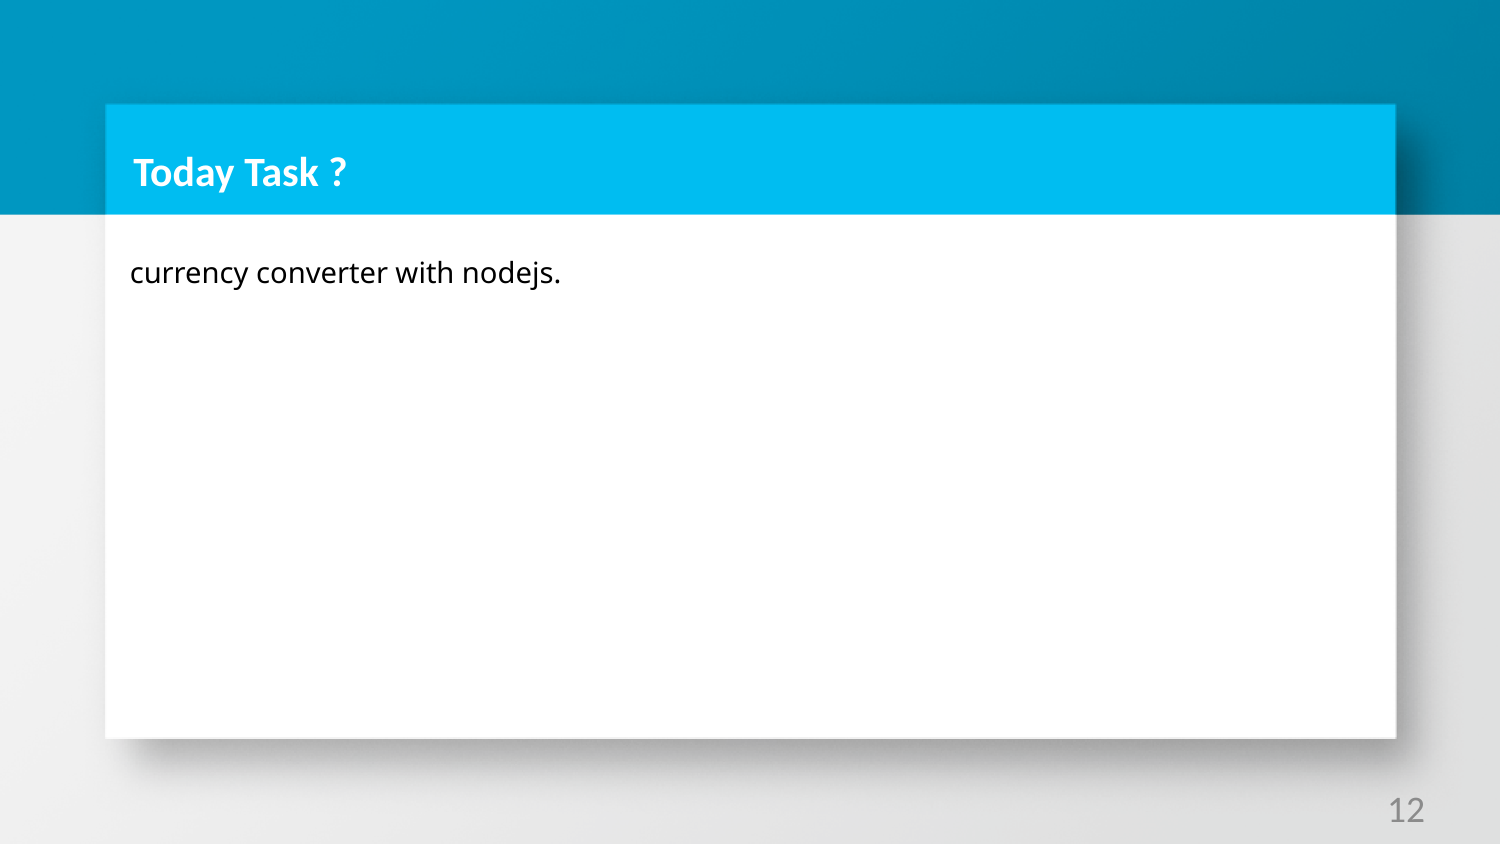

# Today Task ?
currency converter with nodejs.
Naveed Rana
12